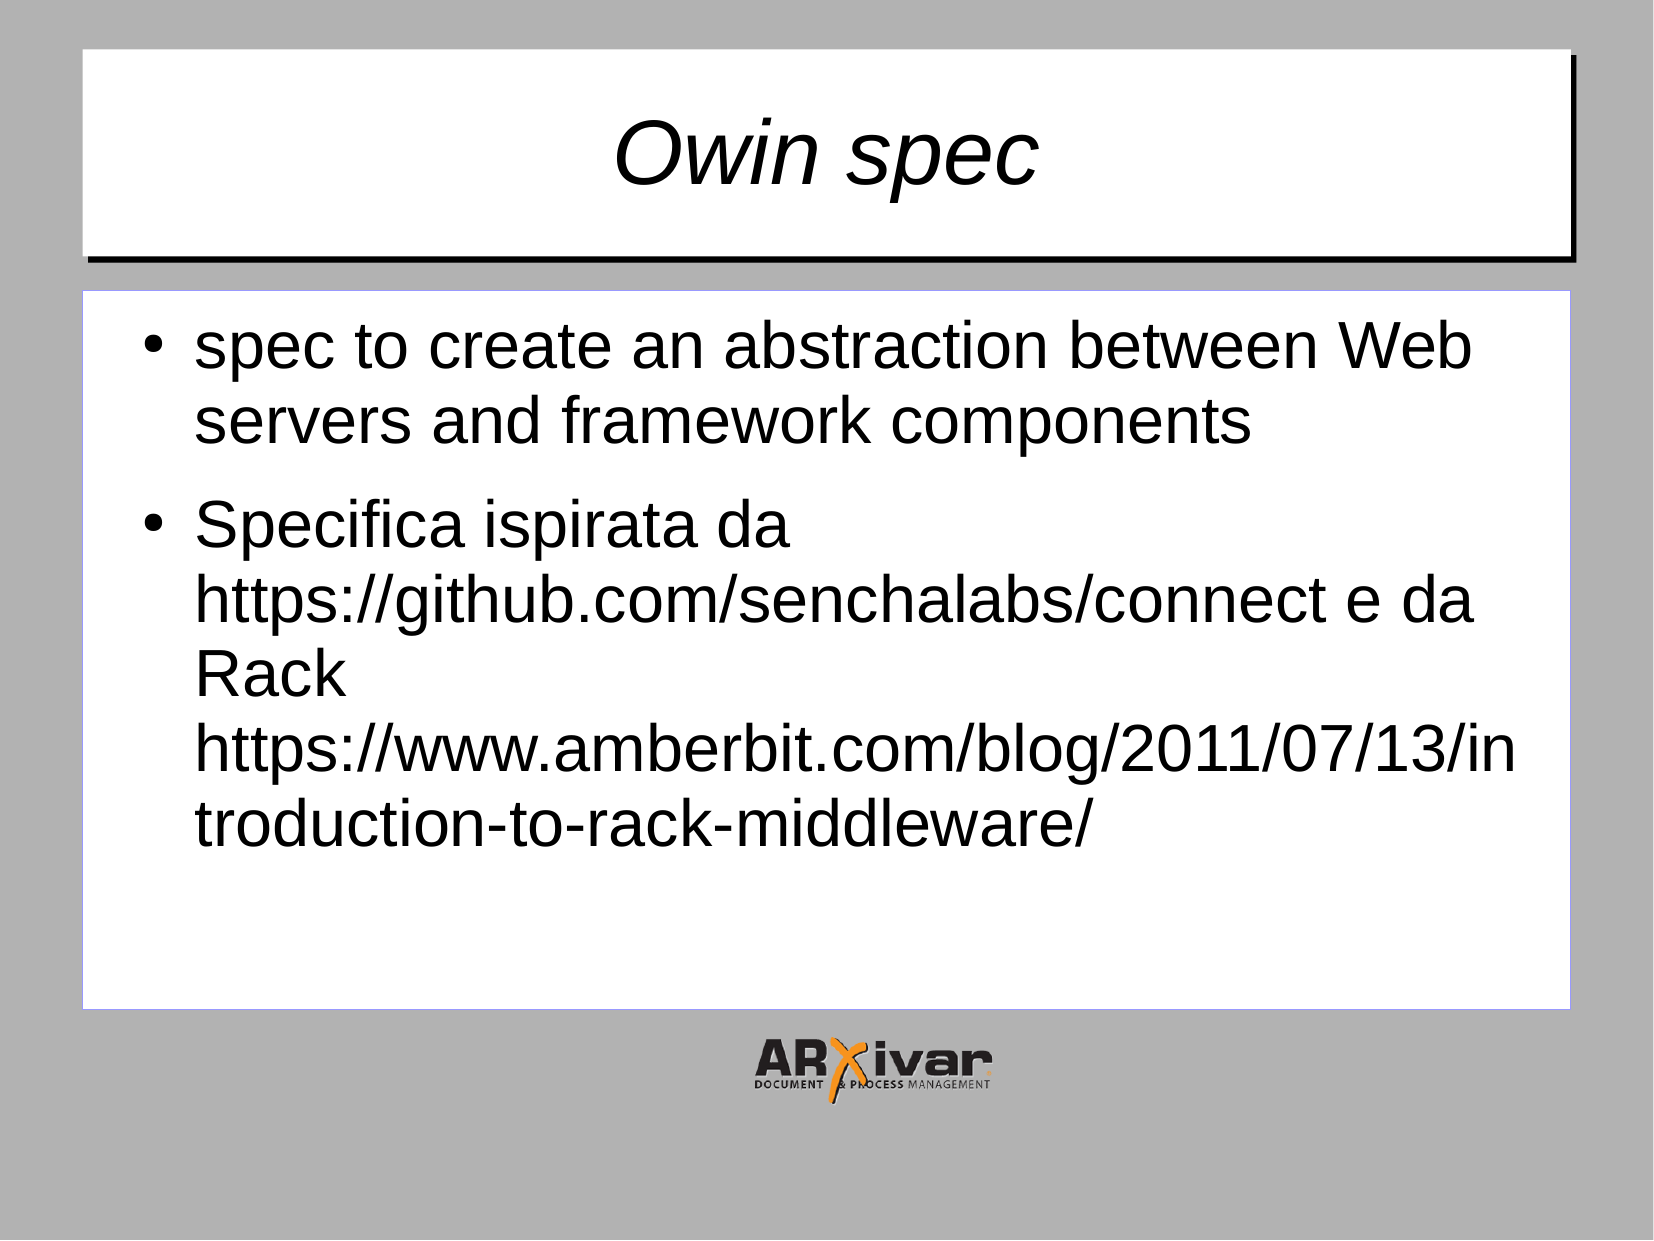

# Owin spec
spec to create an abstraction between Web servers and framework components
Specifica ispirata da https://github.com/senchalabs/connect e da Rack https://www.amberbit.com/blog/2011/07/13/introduction-to-rack-middleware/